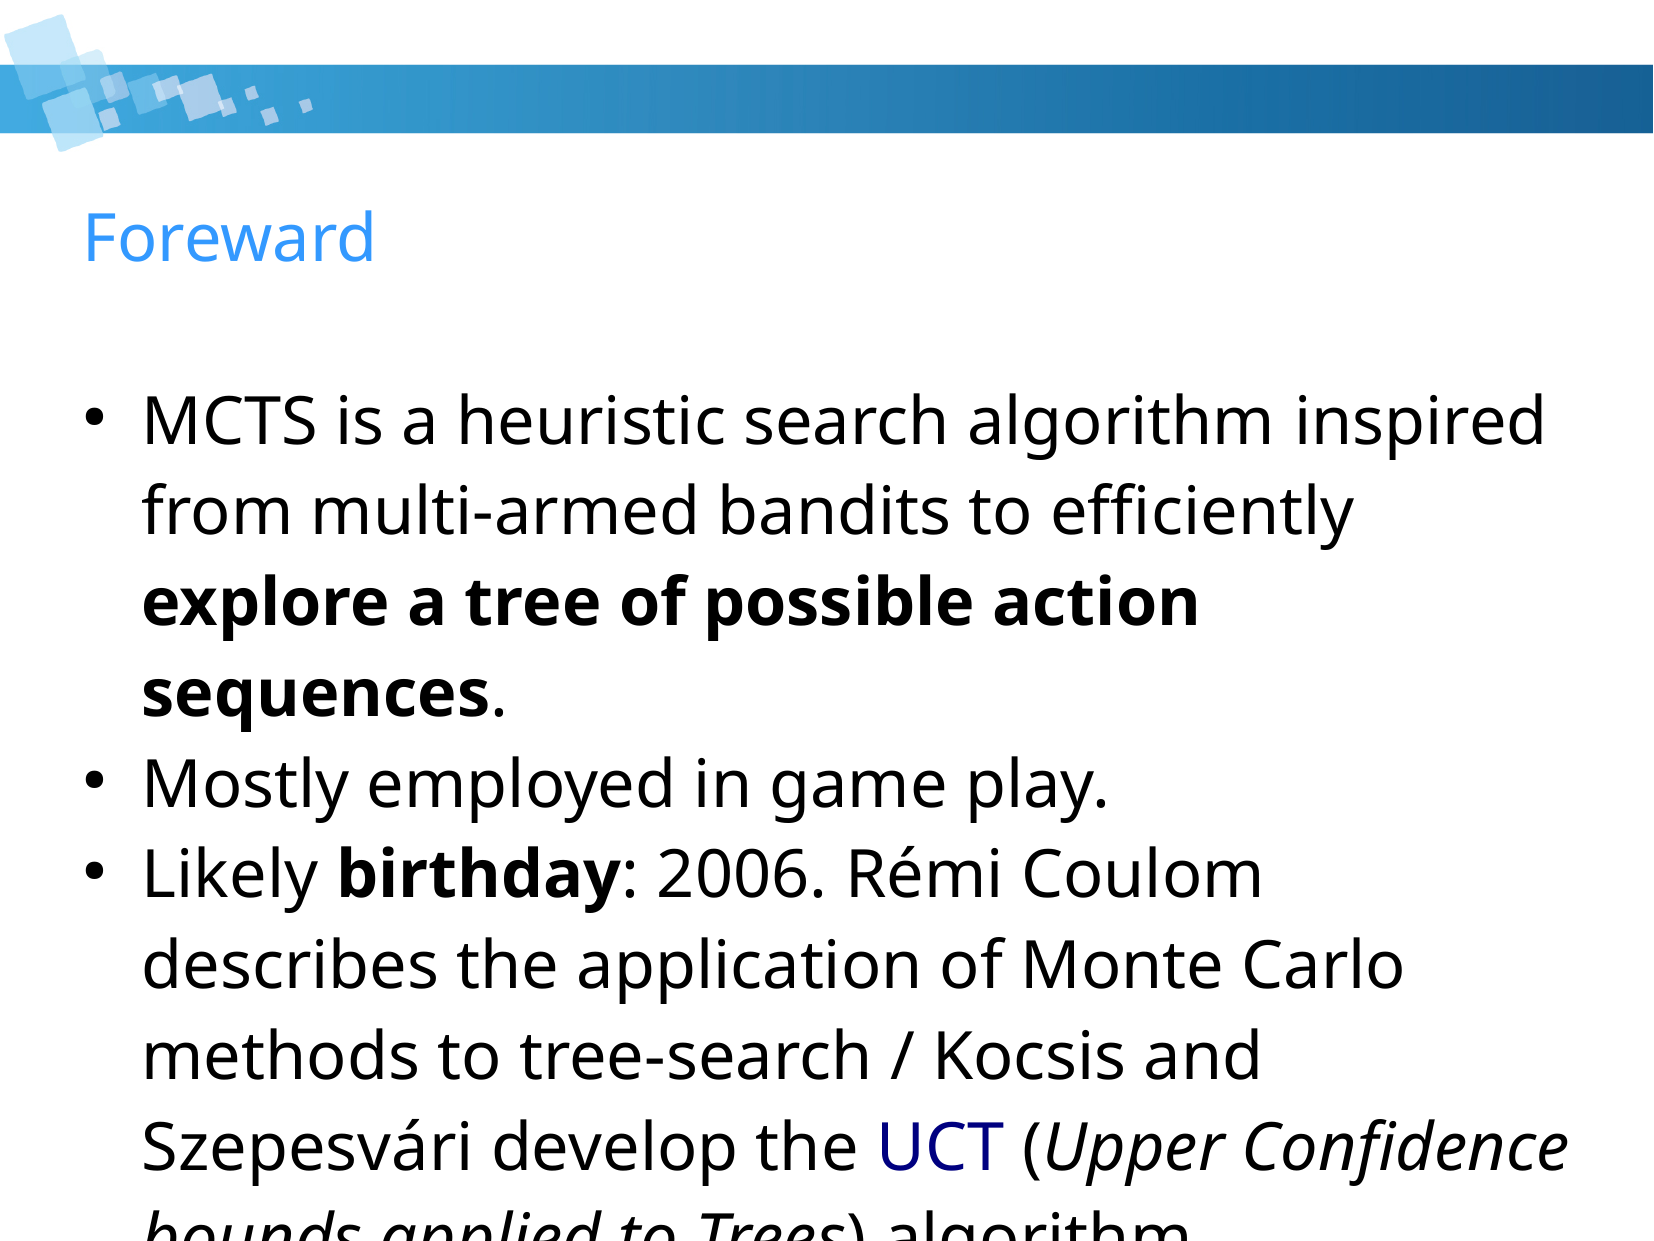

# Foreward
MCTS is a heuristic search algorithm inspired from multi-armed bandits to efficiently explore a tree of possible action sequences.
Mostly employed in game play.
Likely birthday: 2006. Rémi Coulom describes the application of Monte Carlo methods to tree-search / Kocsis and Szepesvári develop the UCT (Upper Confidence bounds applied to Trees) algorithm.